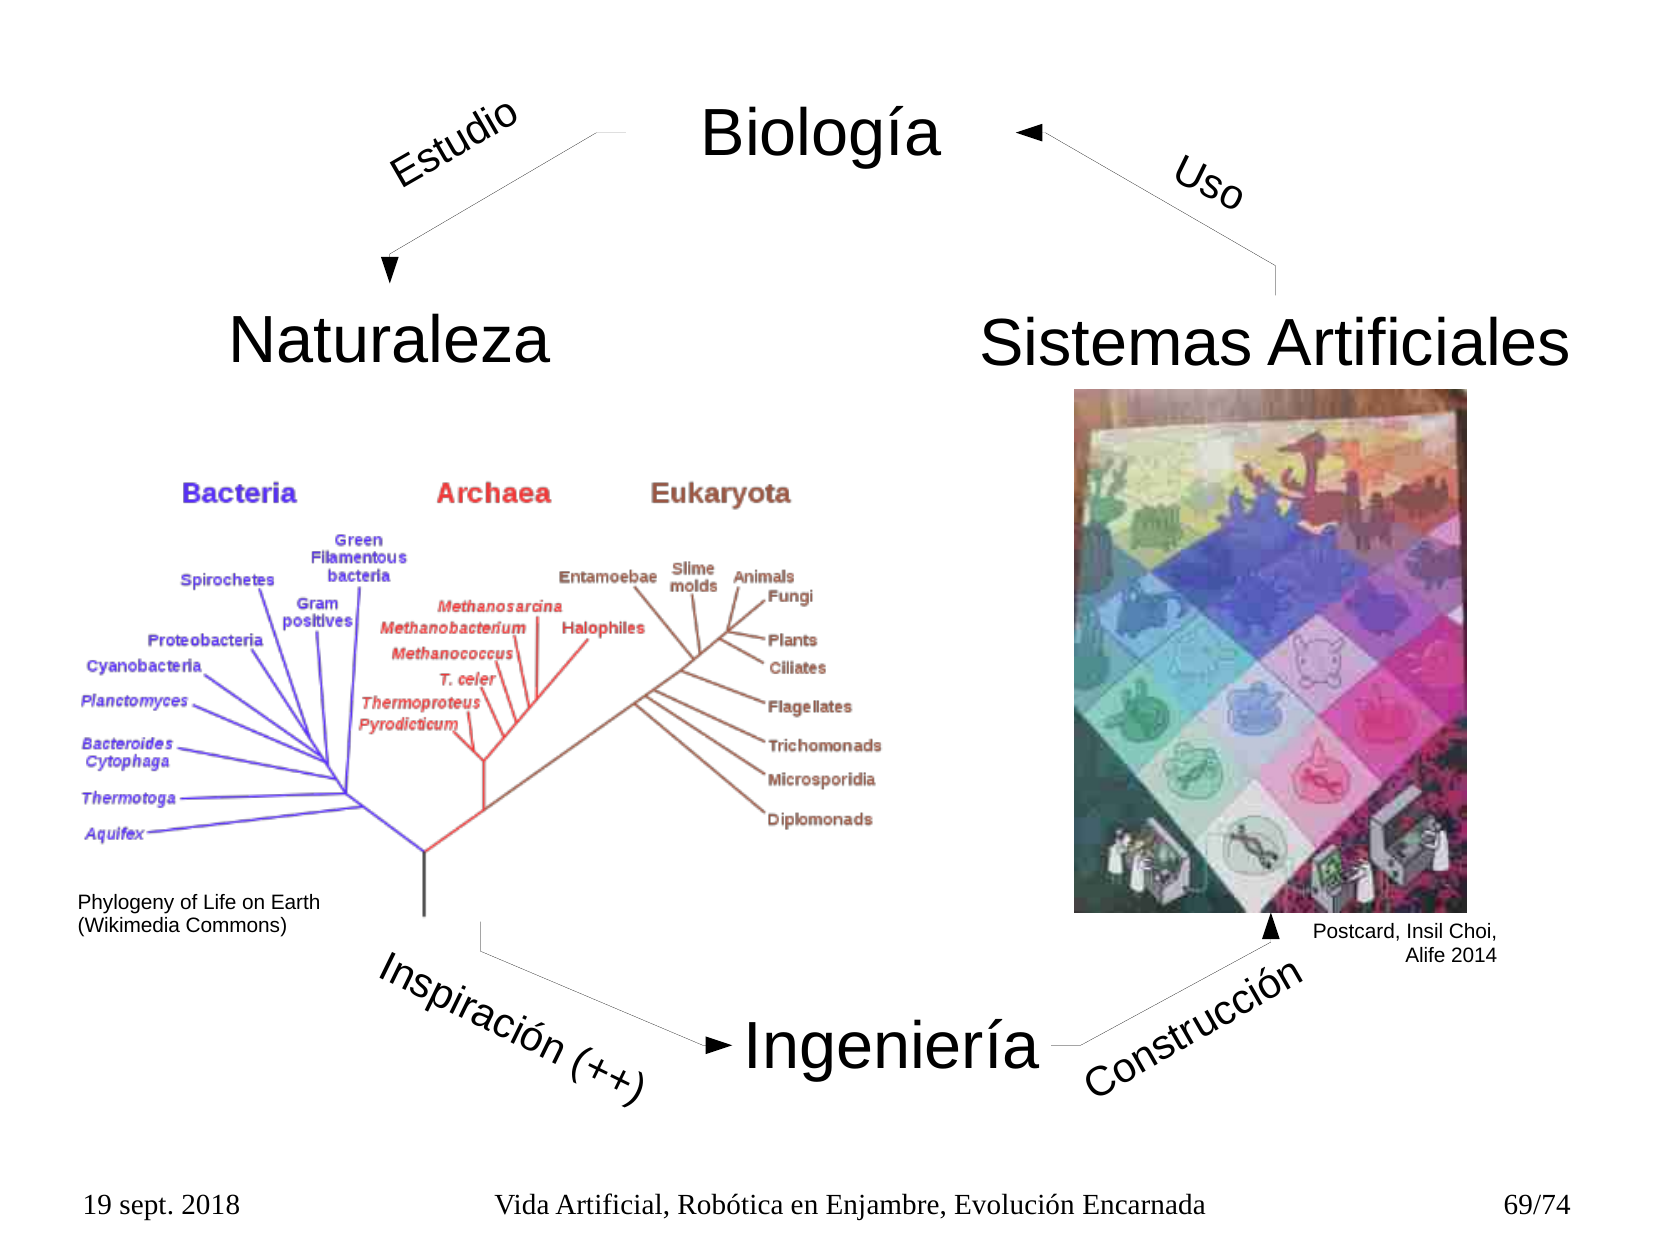

Biología
Estudio
Uso
# Naturaleza
Sistemas Artificiales
Phylogeny of Life on Earth (Wikimedia Commons)
Postcard, Insil Choi, Alife 2014
Inspiración (++)
Construcción
Ingeniería
19 sept. 2018
Vida Artificial, Robótica en Enjambre, Evolución Encarnada
69